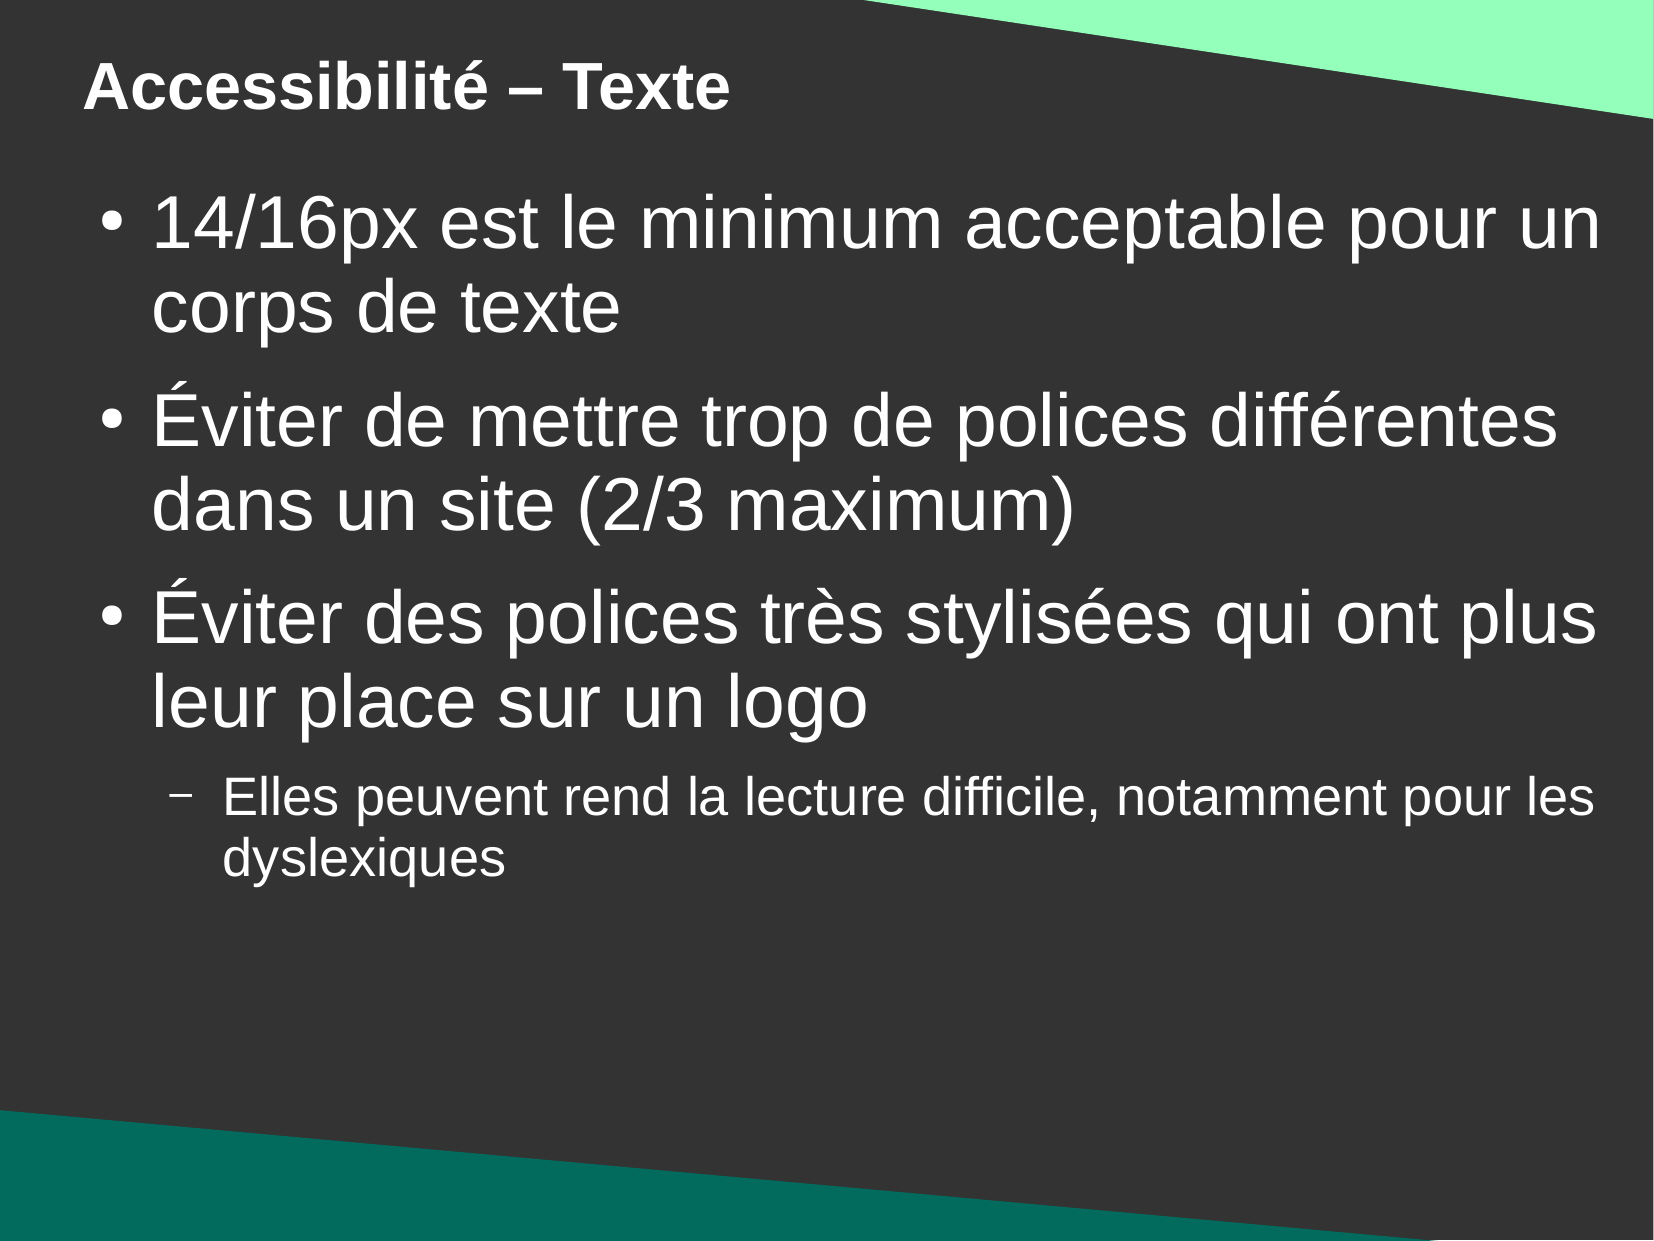

# Accessibilité – Texte
14/16px est le minimum acceptable pour un corps de texte
Éviter de mettre trop de polices différentes dans un site (2/3 maximum)
Éviter des polices très stylisées qui ont plus leur place sur un logo
Elles peuvent rend la lecture difficile, notamment pour les dyslexiques